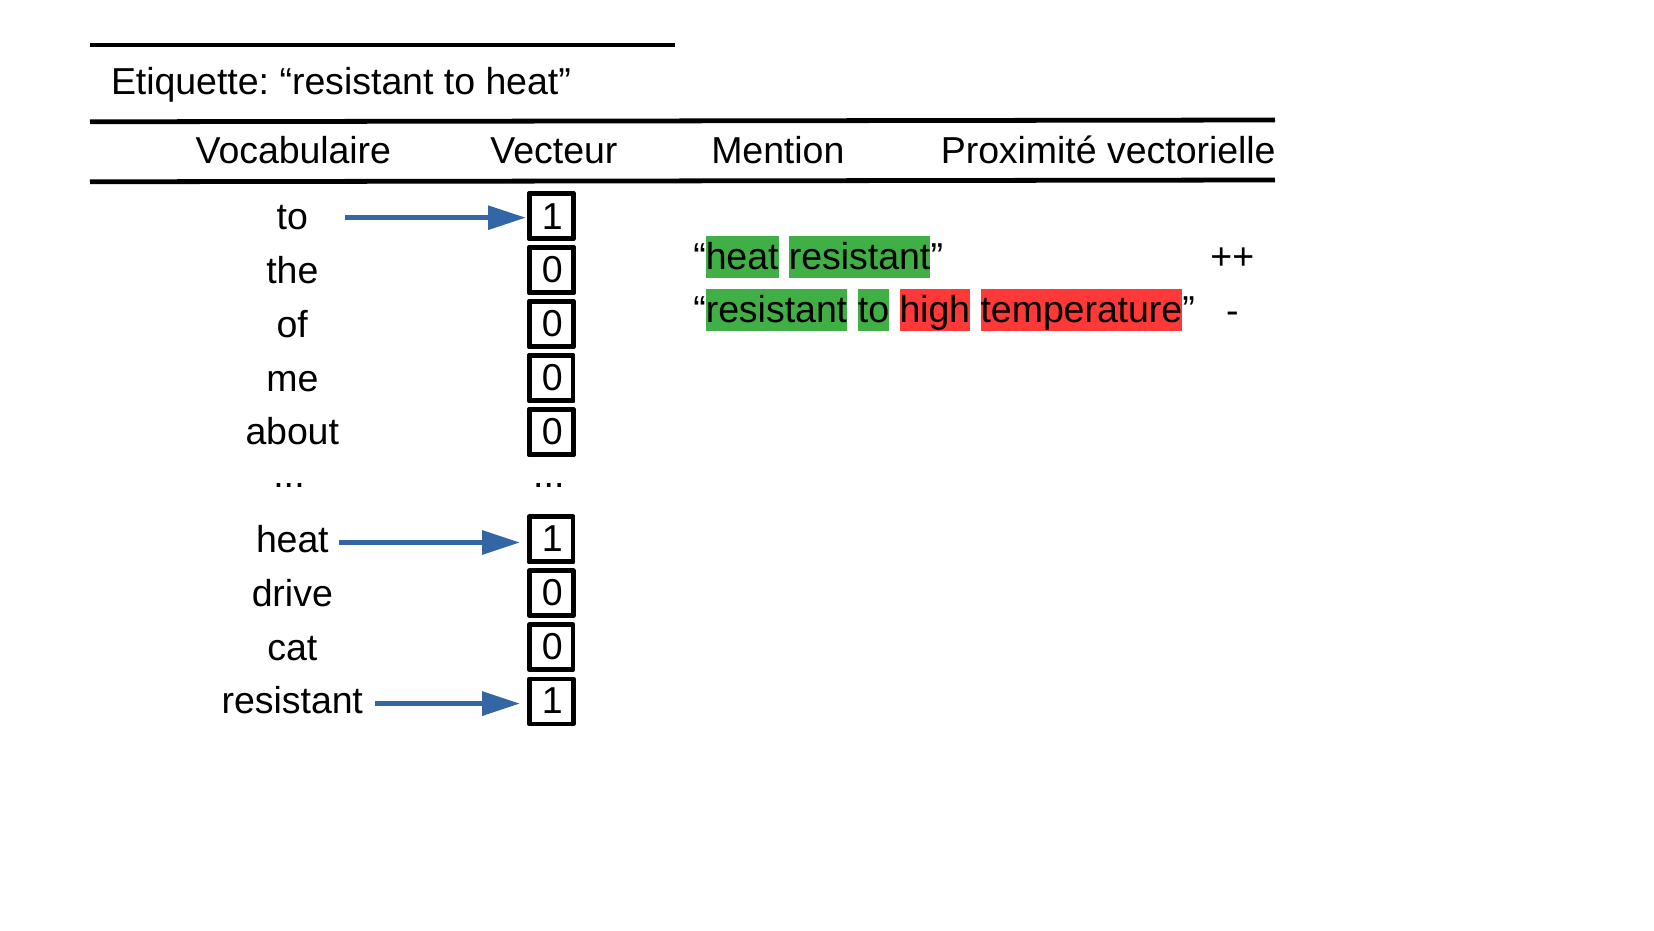

Etiquette: “resistant to heat”
Vocabulaire
Vecteur
Mention
Proximité vectorielle
1
0
0
0
0
1
0
0
1
to
the
of
me
about
heat
drive
cat
resistant
“heat resistant”
++
“resistant to high temperature”
-
...
...
vert
0
0
font
0
0